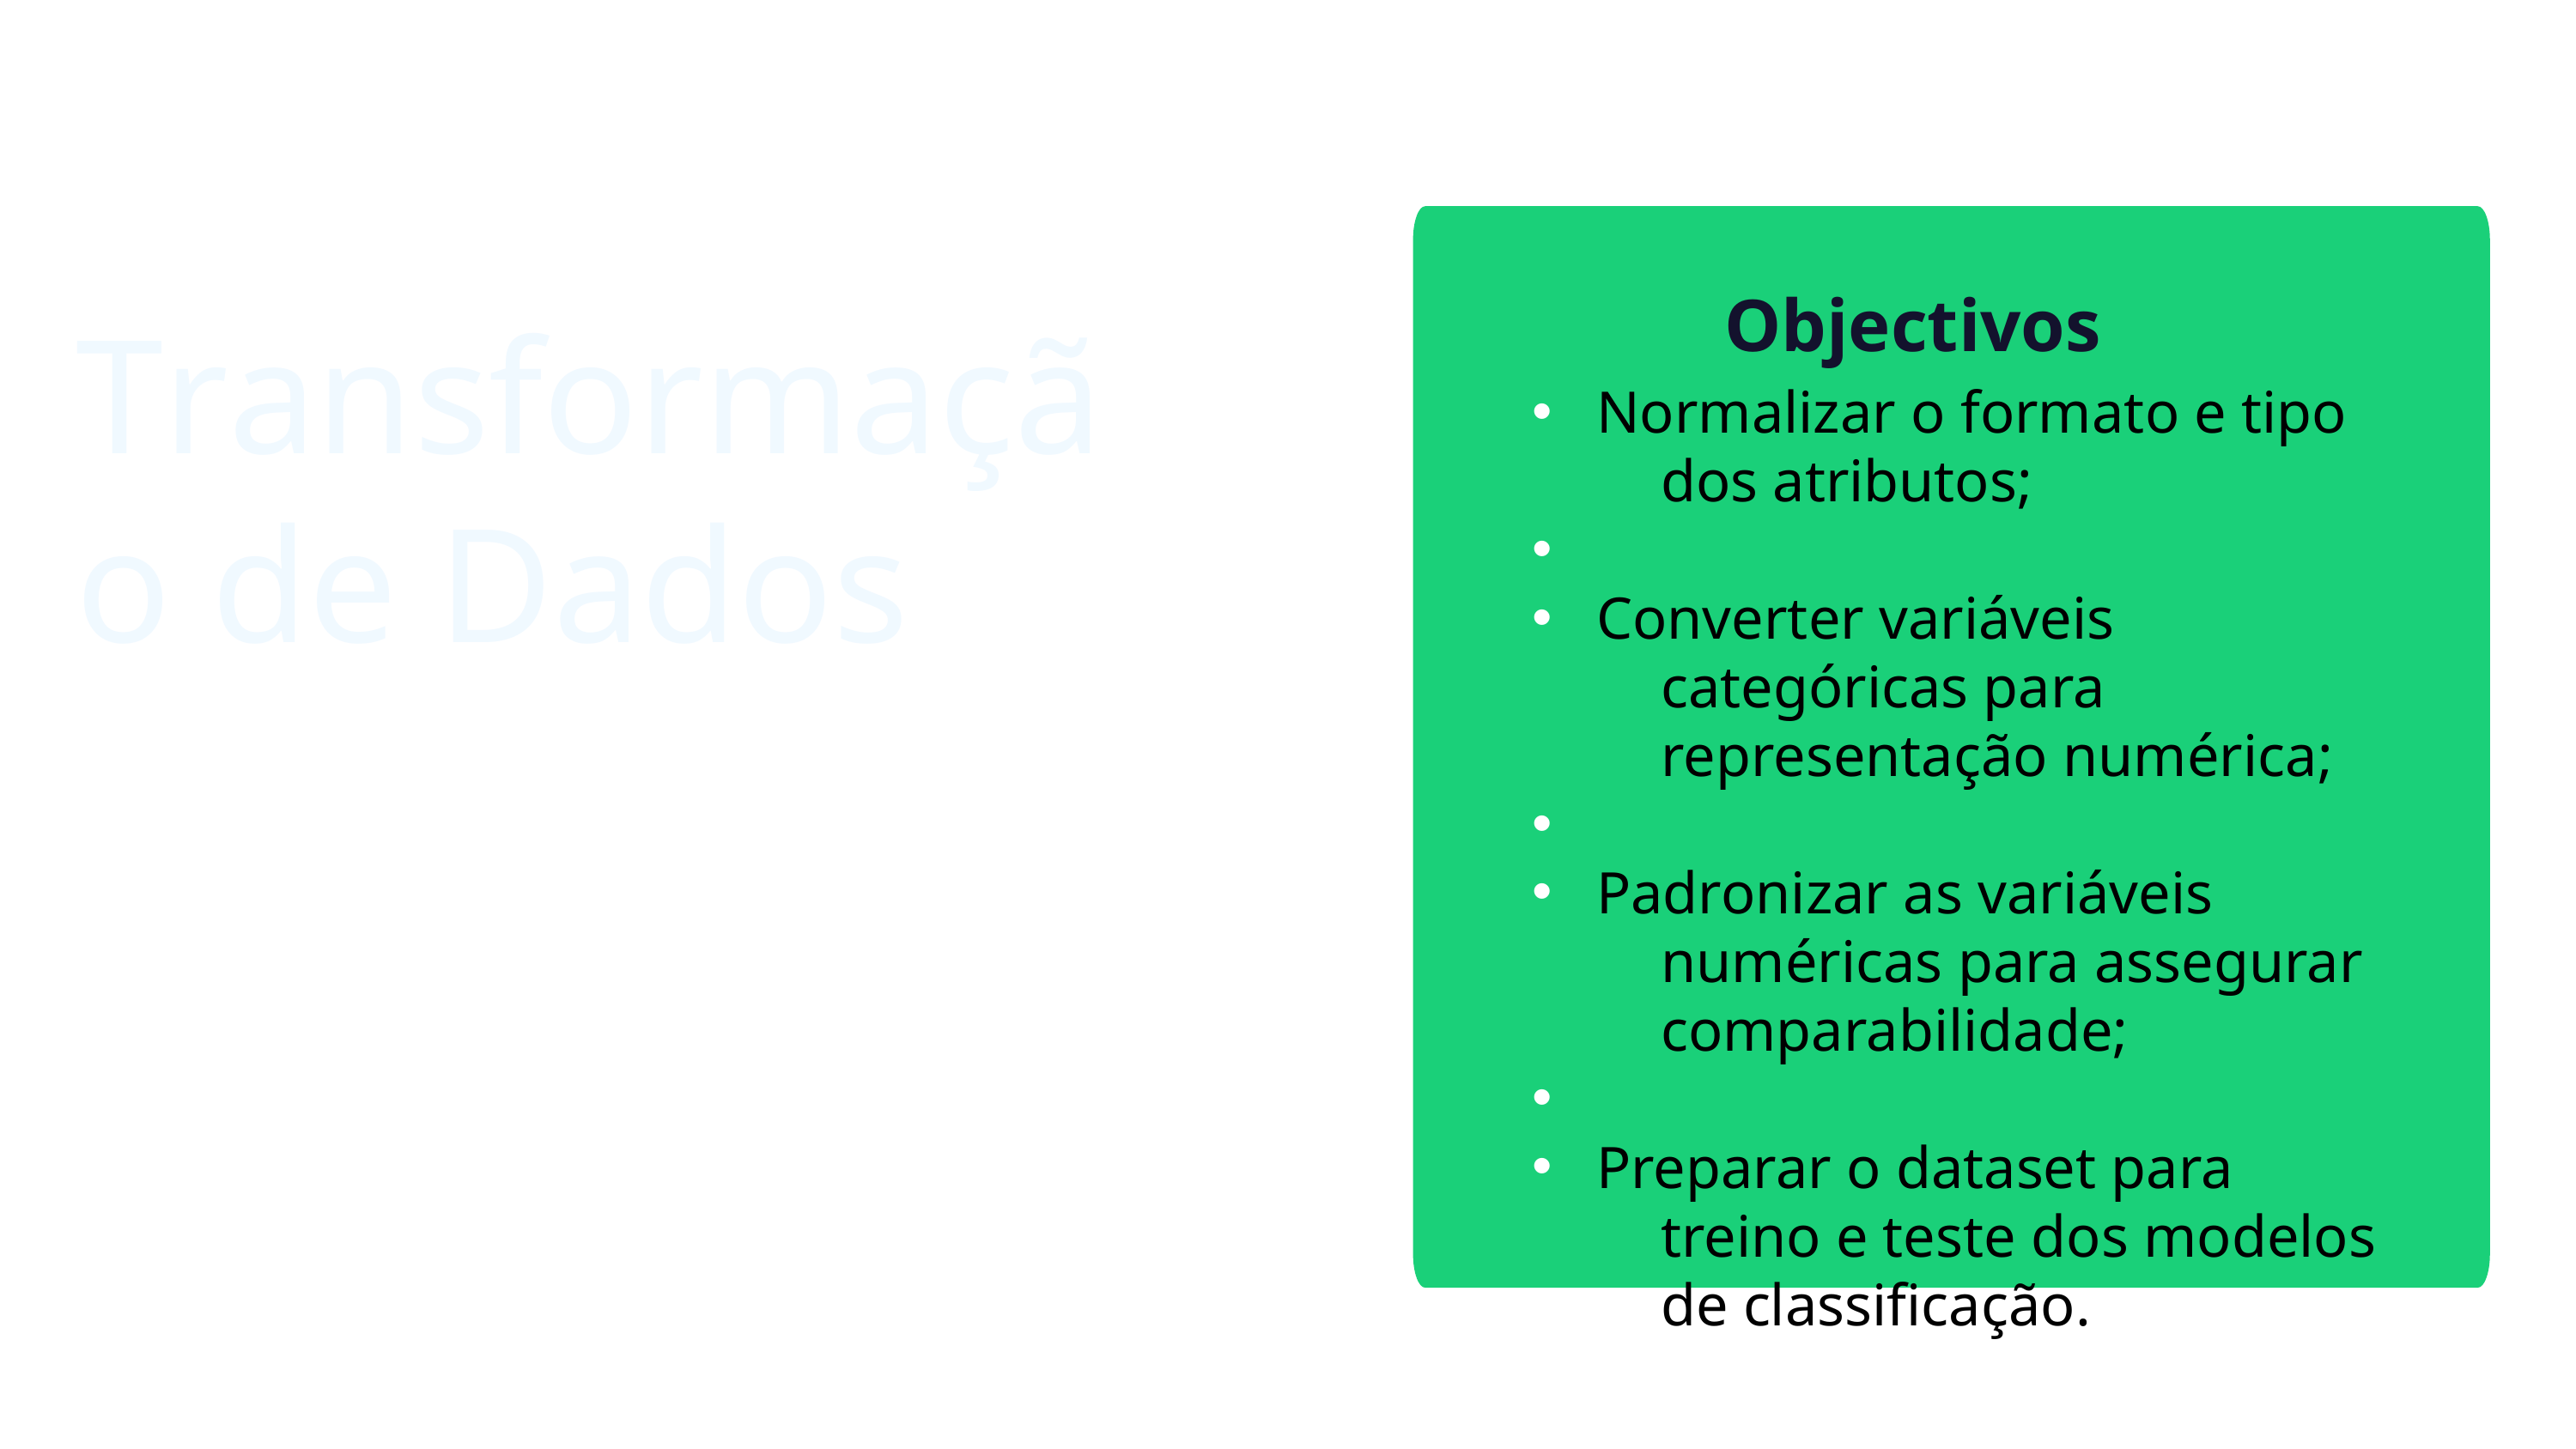

Transformação de Dados
Objectivos
Normalizar o formato e tipo dos atributos;
Converter variáveis categóricas para representação numérica;
Padronizar as variáveis numéricas para assegurar comparabilidade;
Preparar o dataset para treino e teste dos modelos de classificação.